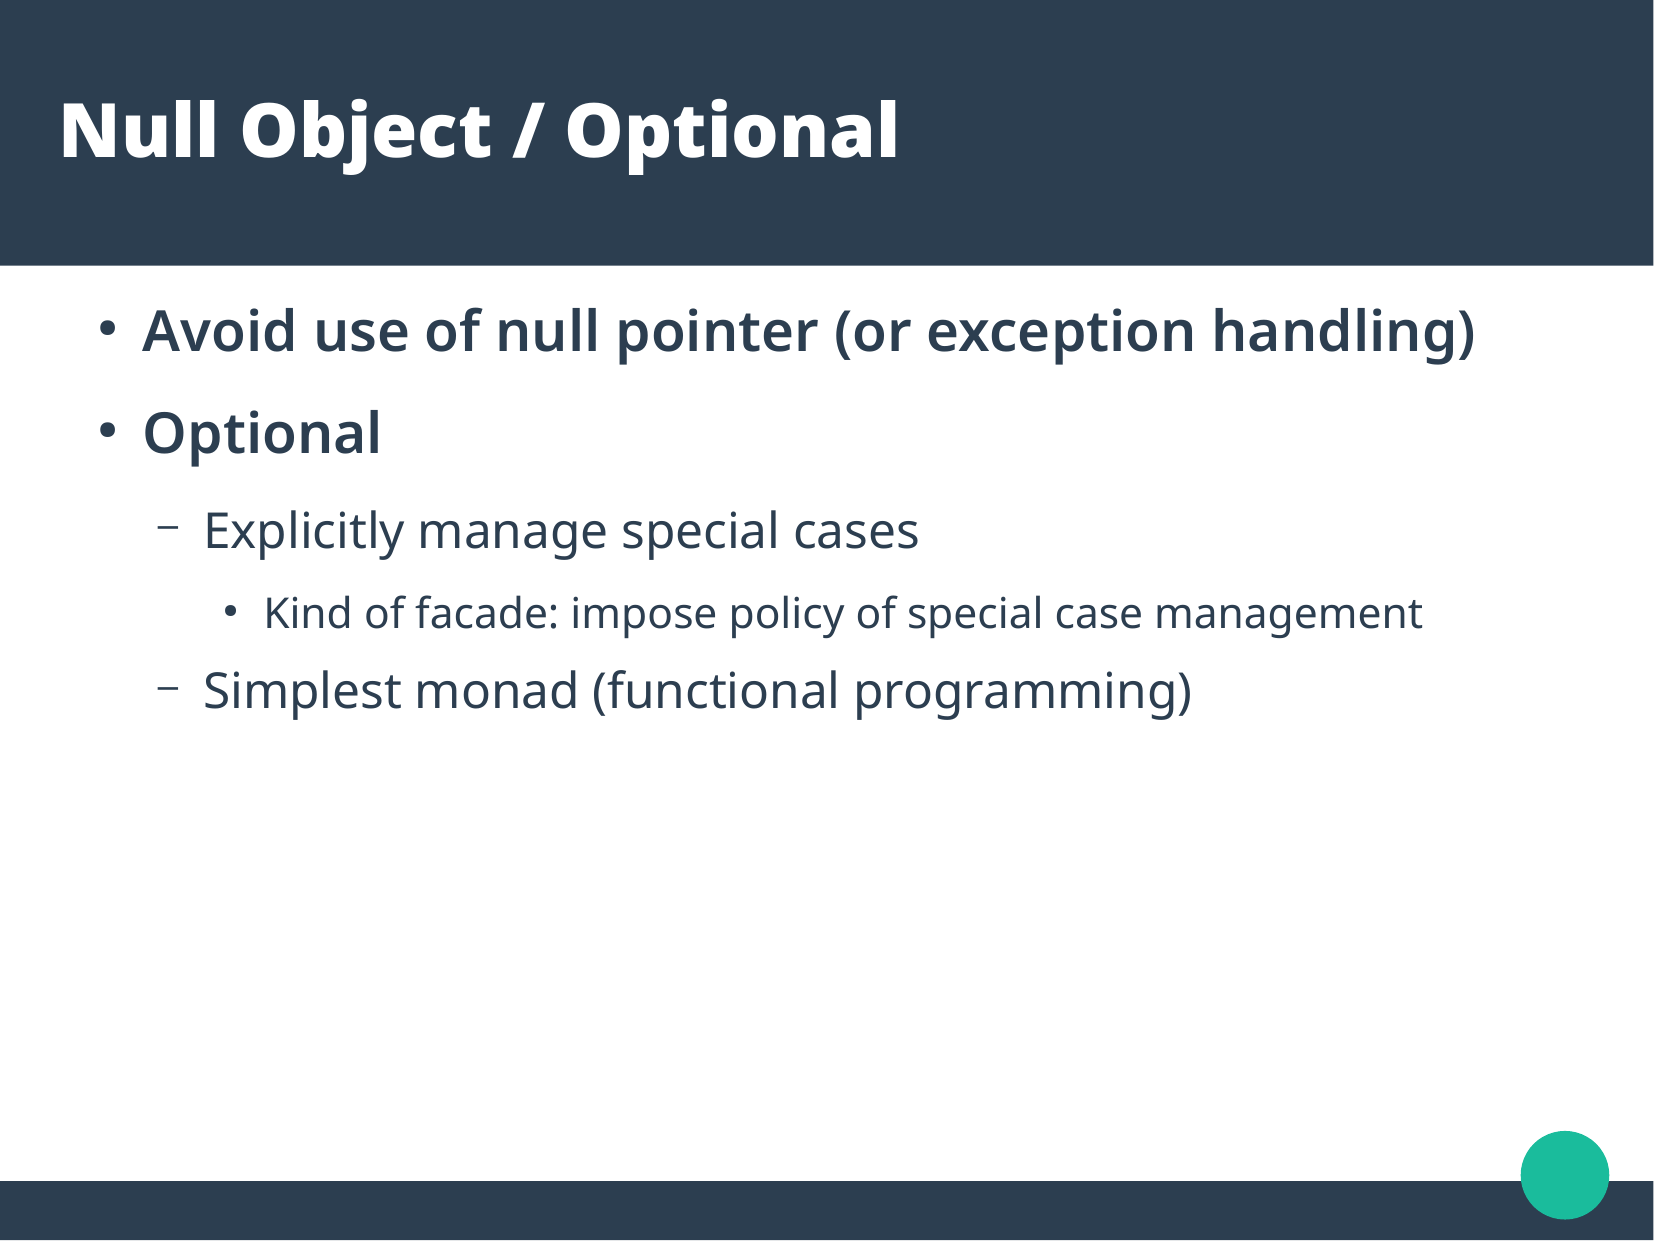

# Null Object / Optional
Avoid use of null pointer (or exception handling)
Optional
Explicitly manage special cases
Kind of facade: impose policy of special case management
Simplest monad (functional programming)